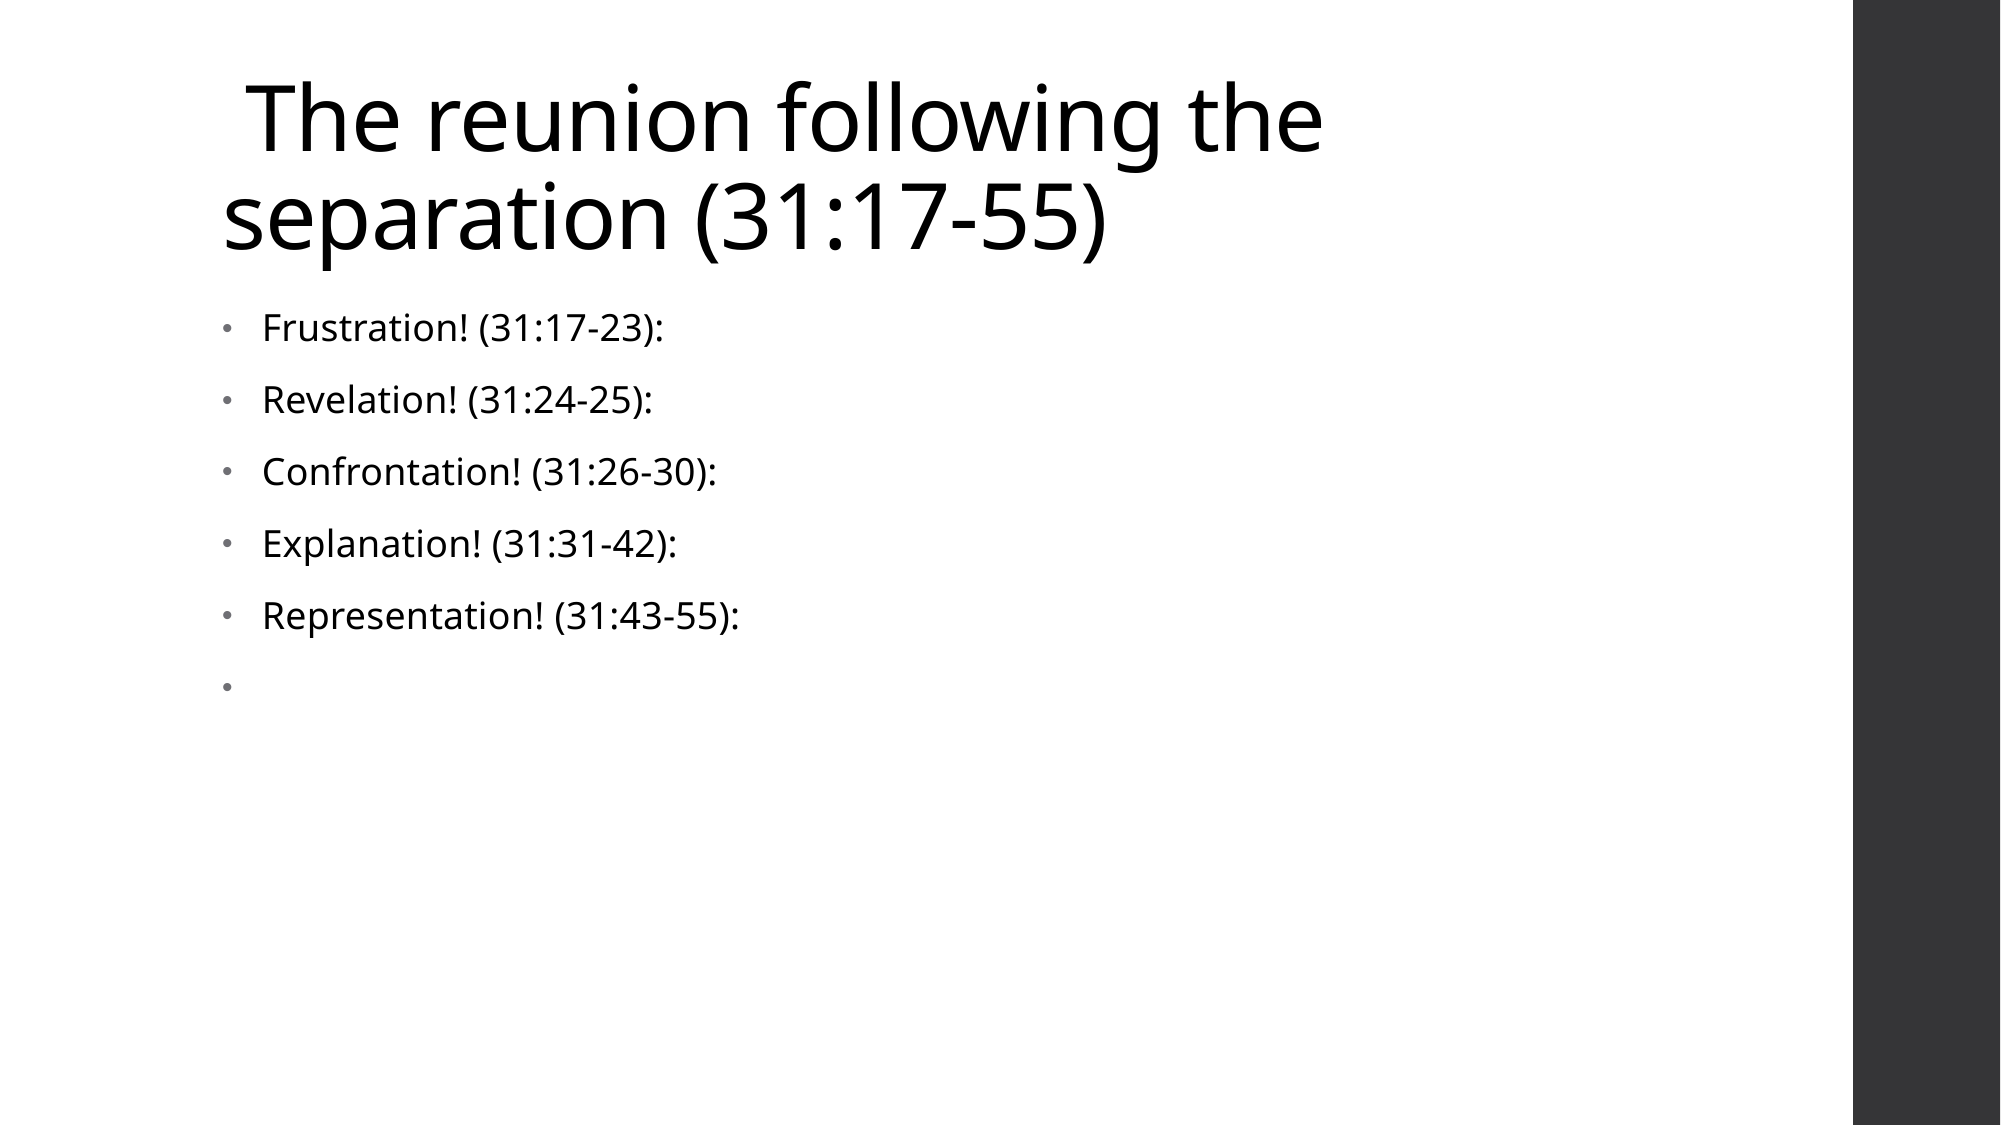

# The reunion following the separation (31:17-55)
 Frustration! (31:17-23):
 Revelation! (31:24-25):
 Confrontation! (31:26-30):
 Explanation! (31:31-42):
 Representation! (31:43-55):